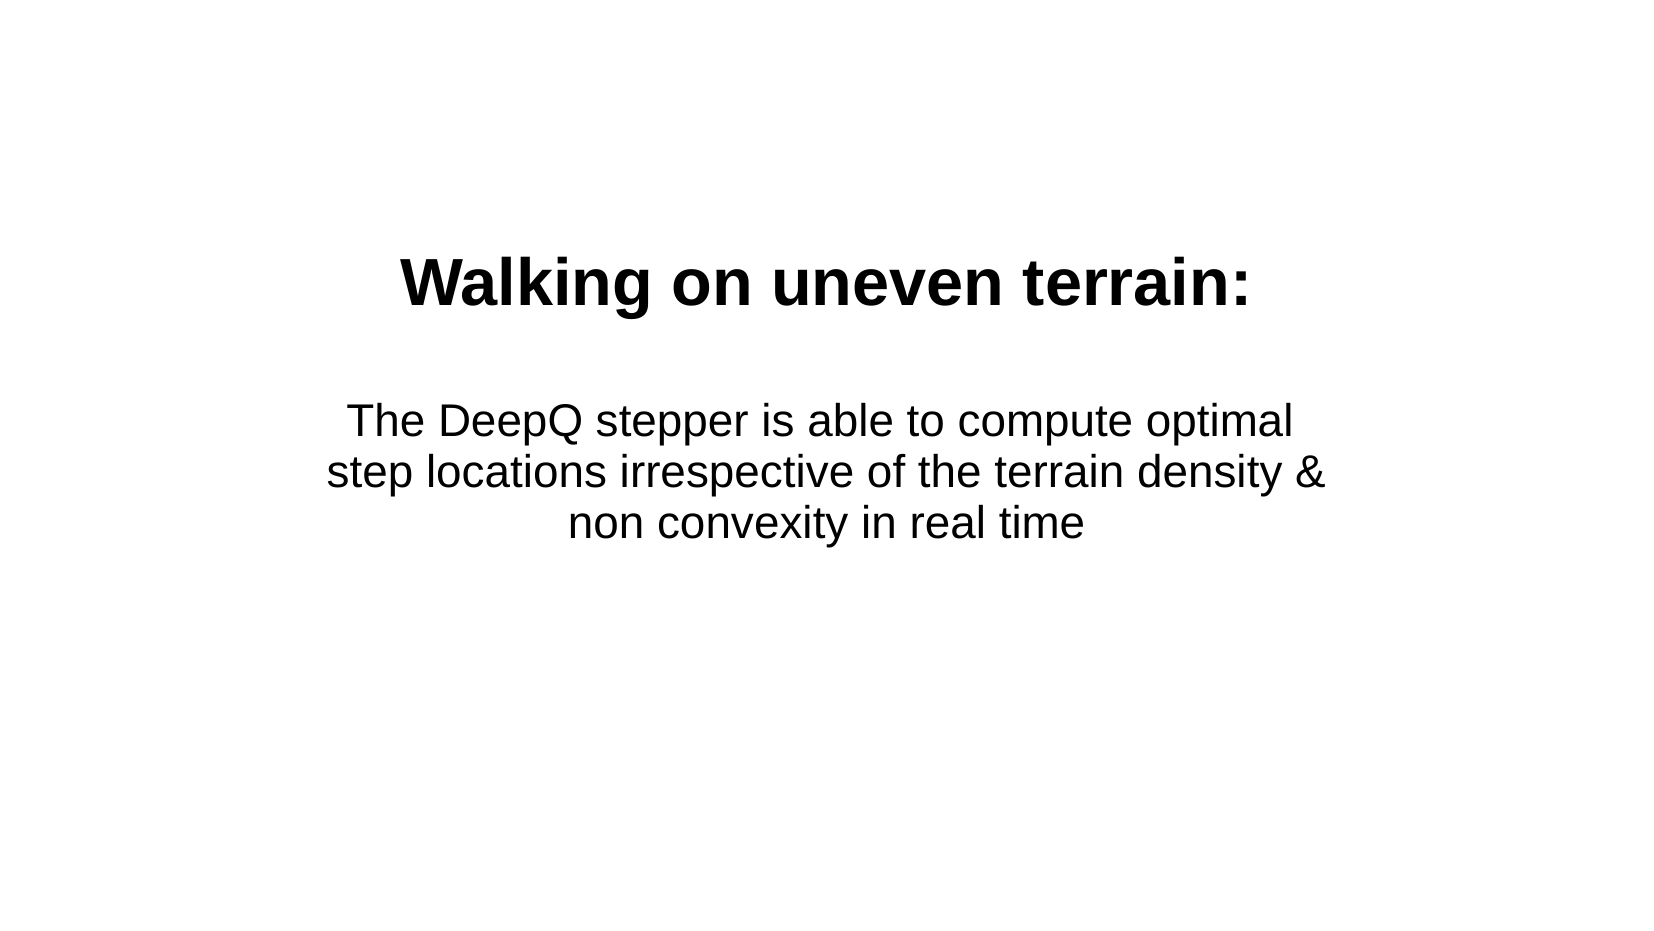

# Walking on uneven terrain:
The DeepQ stepper is able to compute optimal
step locations irrespective of the terrain density &
non convexity in real time